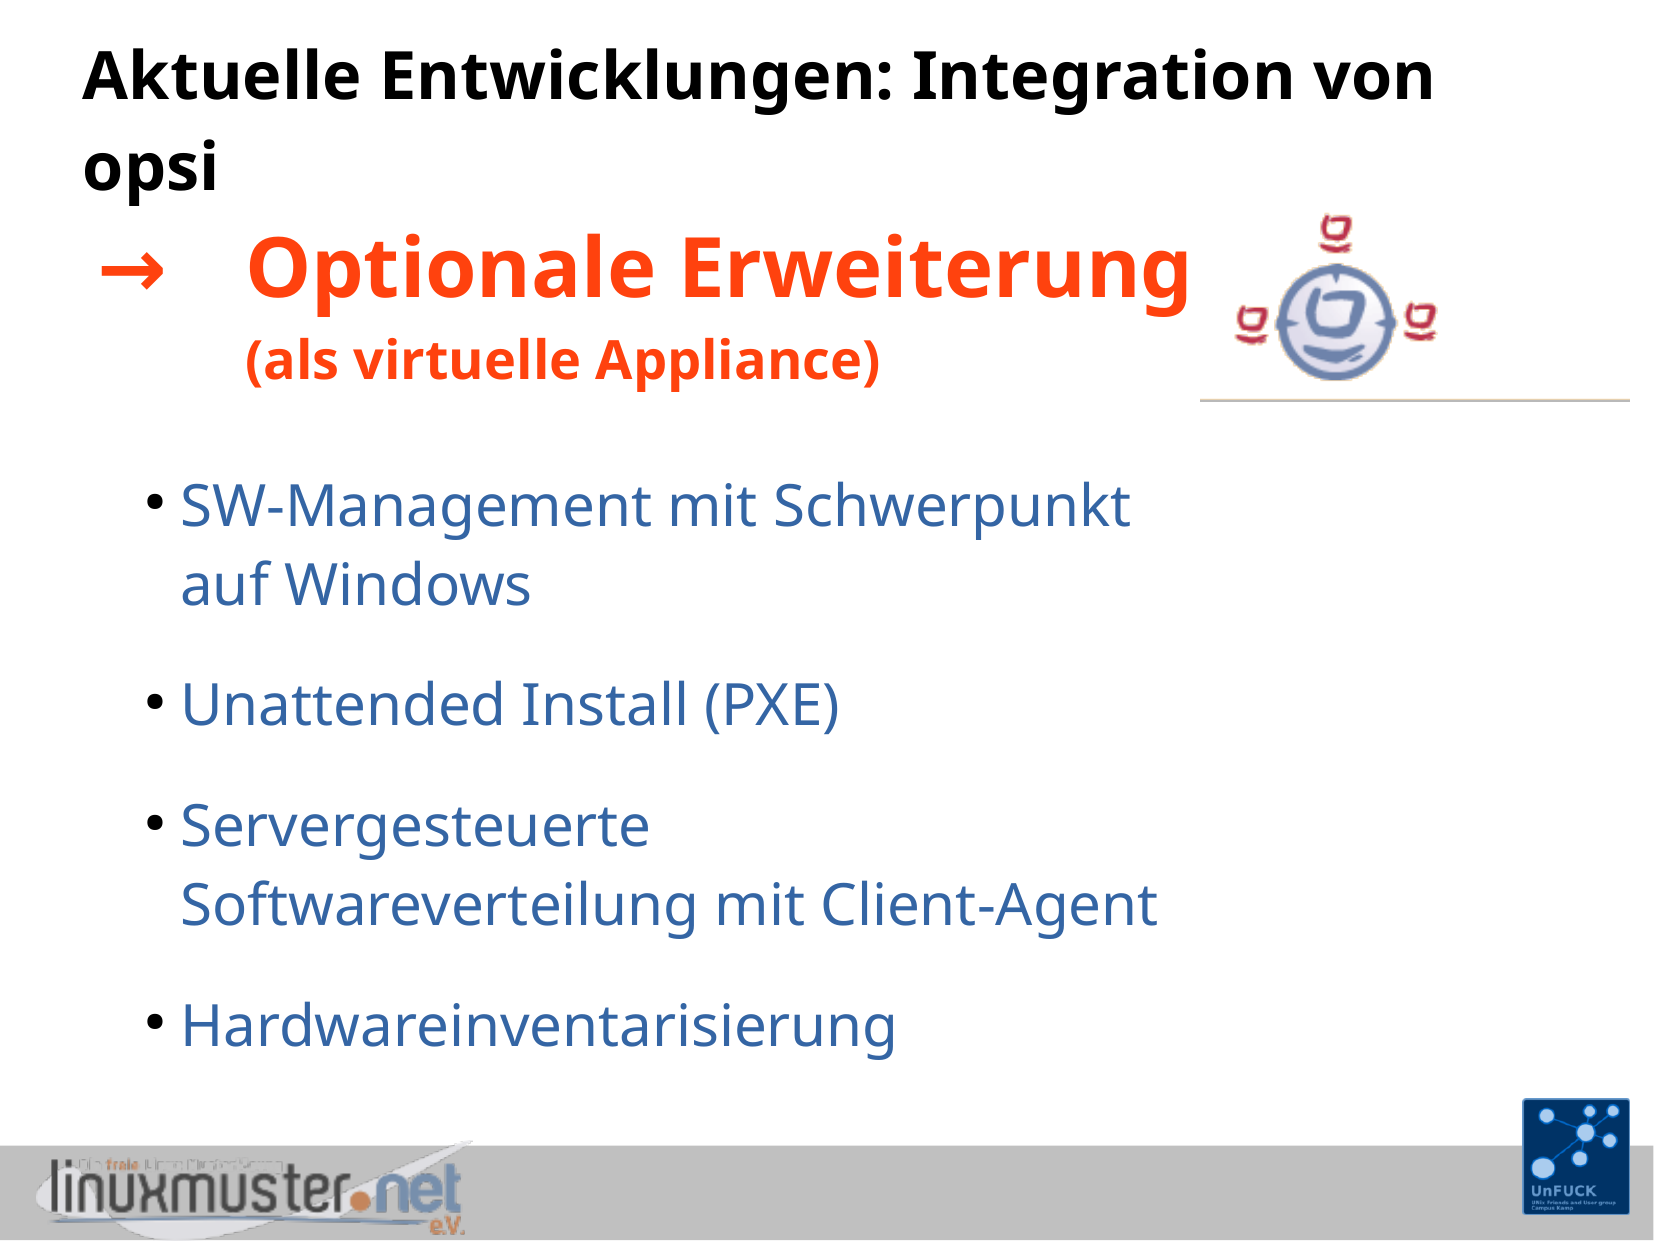

# Aktuelle Entwicklungen: Integration von opsi
→ 	Optionale Erweiterung
		(als virtuelle Appliance)
SW-Management mit Schwerpunkt auf Windows
Unattended Install (PXE)
Servergesteuerte Softwareverteilung mit Client-Agent
Hardwareinventarisierung